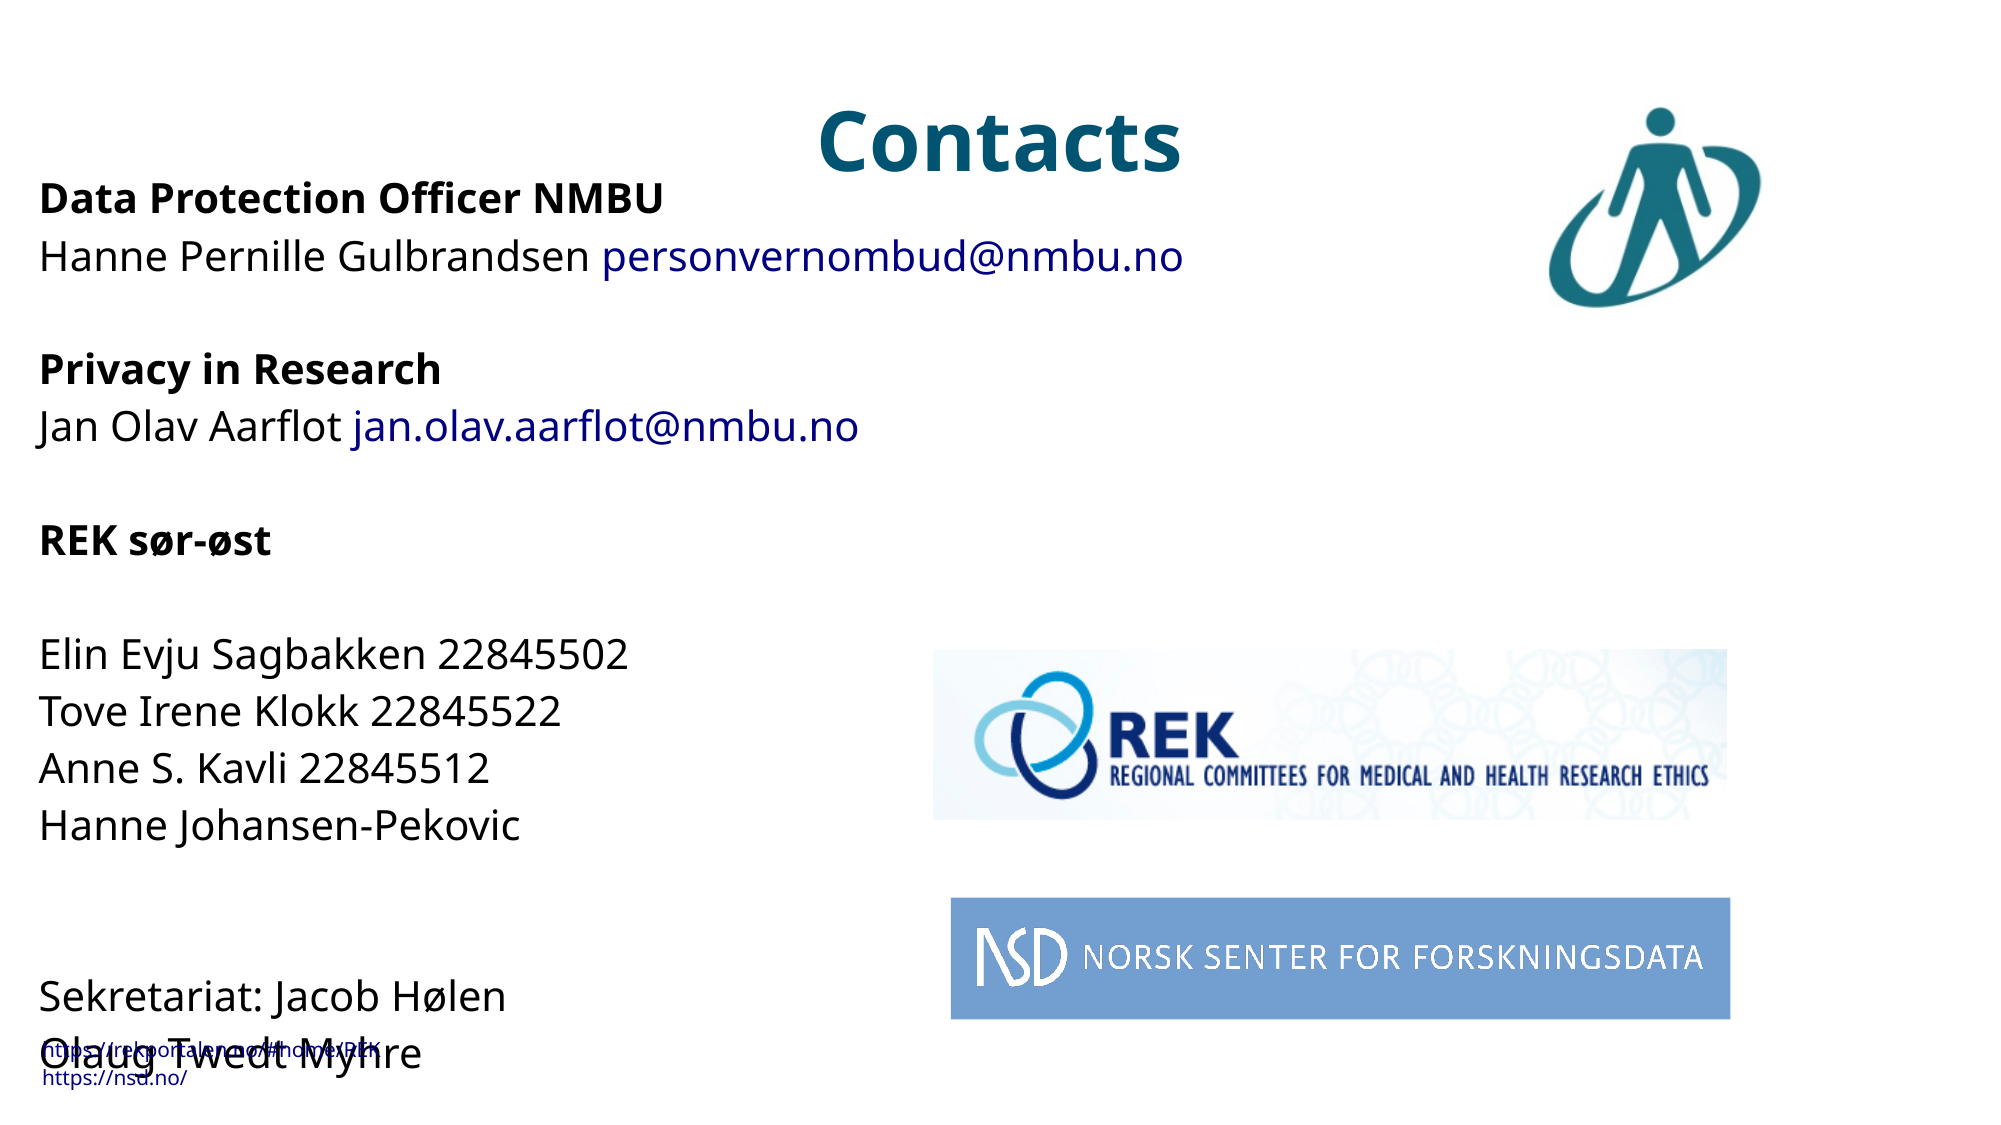

# Contacts
Data Protection Officer NMBU
Hanne Pernille Gulbrandsen personvernombud@nmbu.no
Privacy in Research
Jan Olav Aarflot jan.olav.aarflot@nmbu.no
REK sør-øst
Elin Evju Sagbakken 22845502
Tove Irene Klokk 22845522
Anne S. Kavli 22845512
Hanne Johansen-Pekovic
Sekretariat: Jacob Hølen
Olaug Twedt Myhre
rek-sorost@medisin.uio.no
NSD - nsd.no
https://rekportalen.no/#home/REK
https://nsd.no/